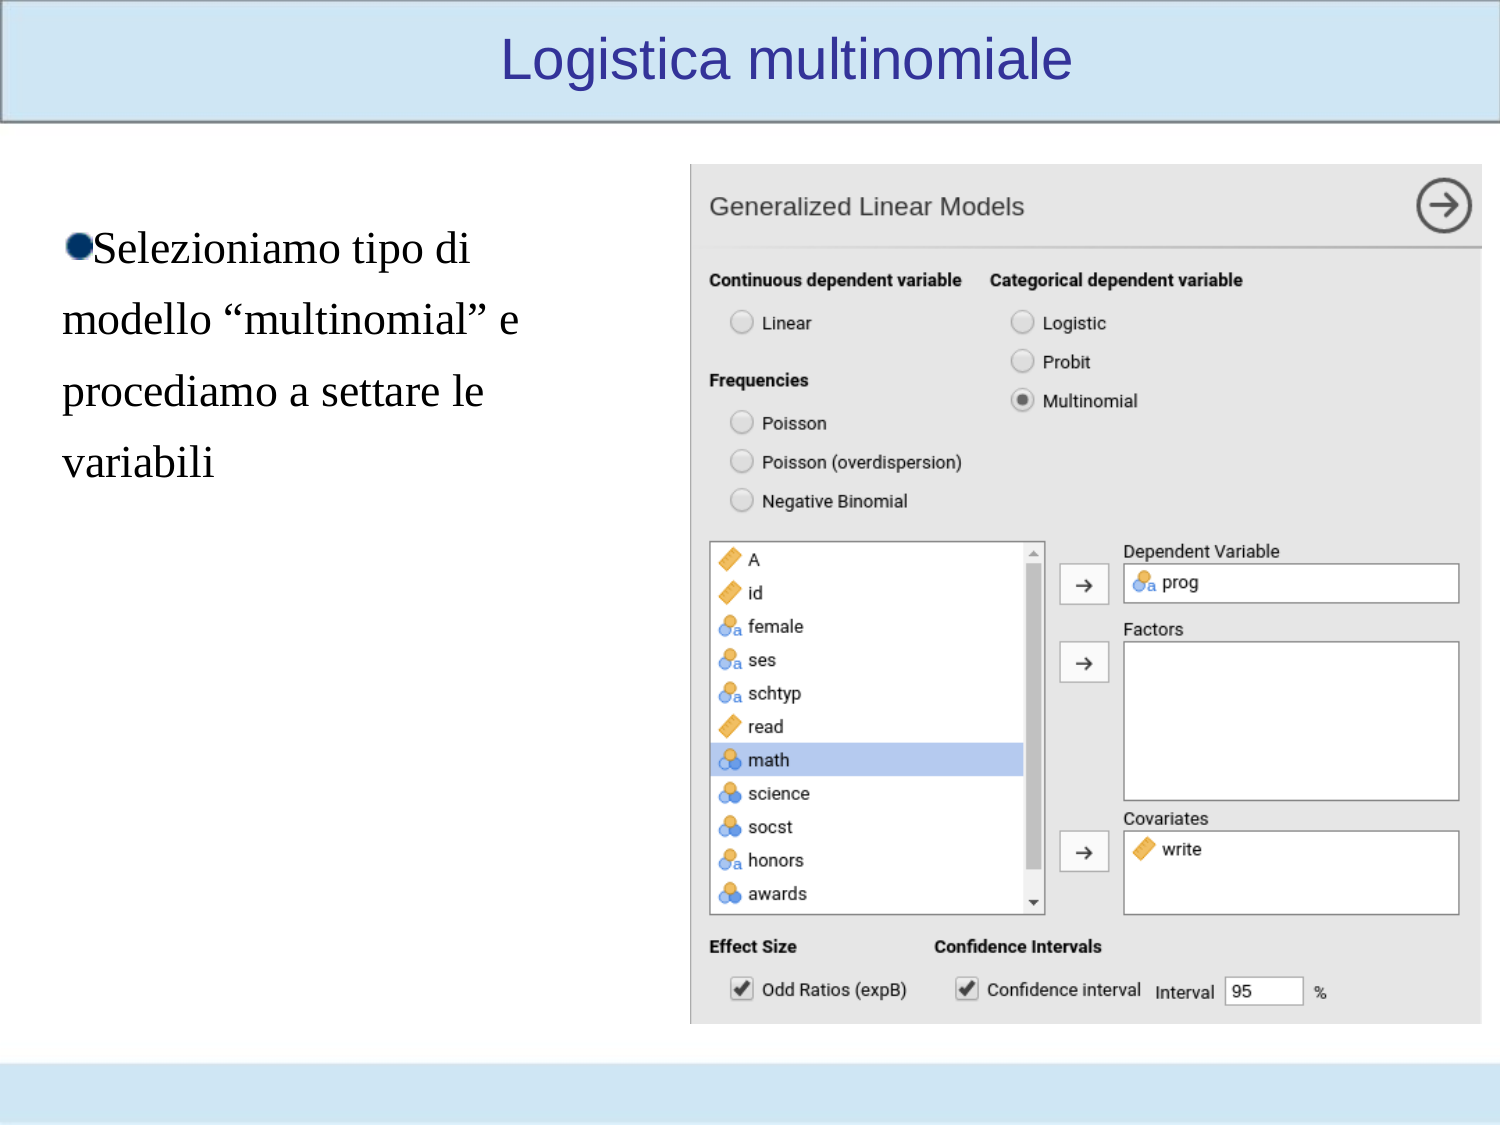

# Logistica multinomiale
Selezioniamo tipo di modello “multinomial” e procediamo a settare le variabili